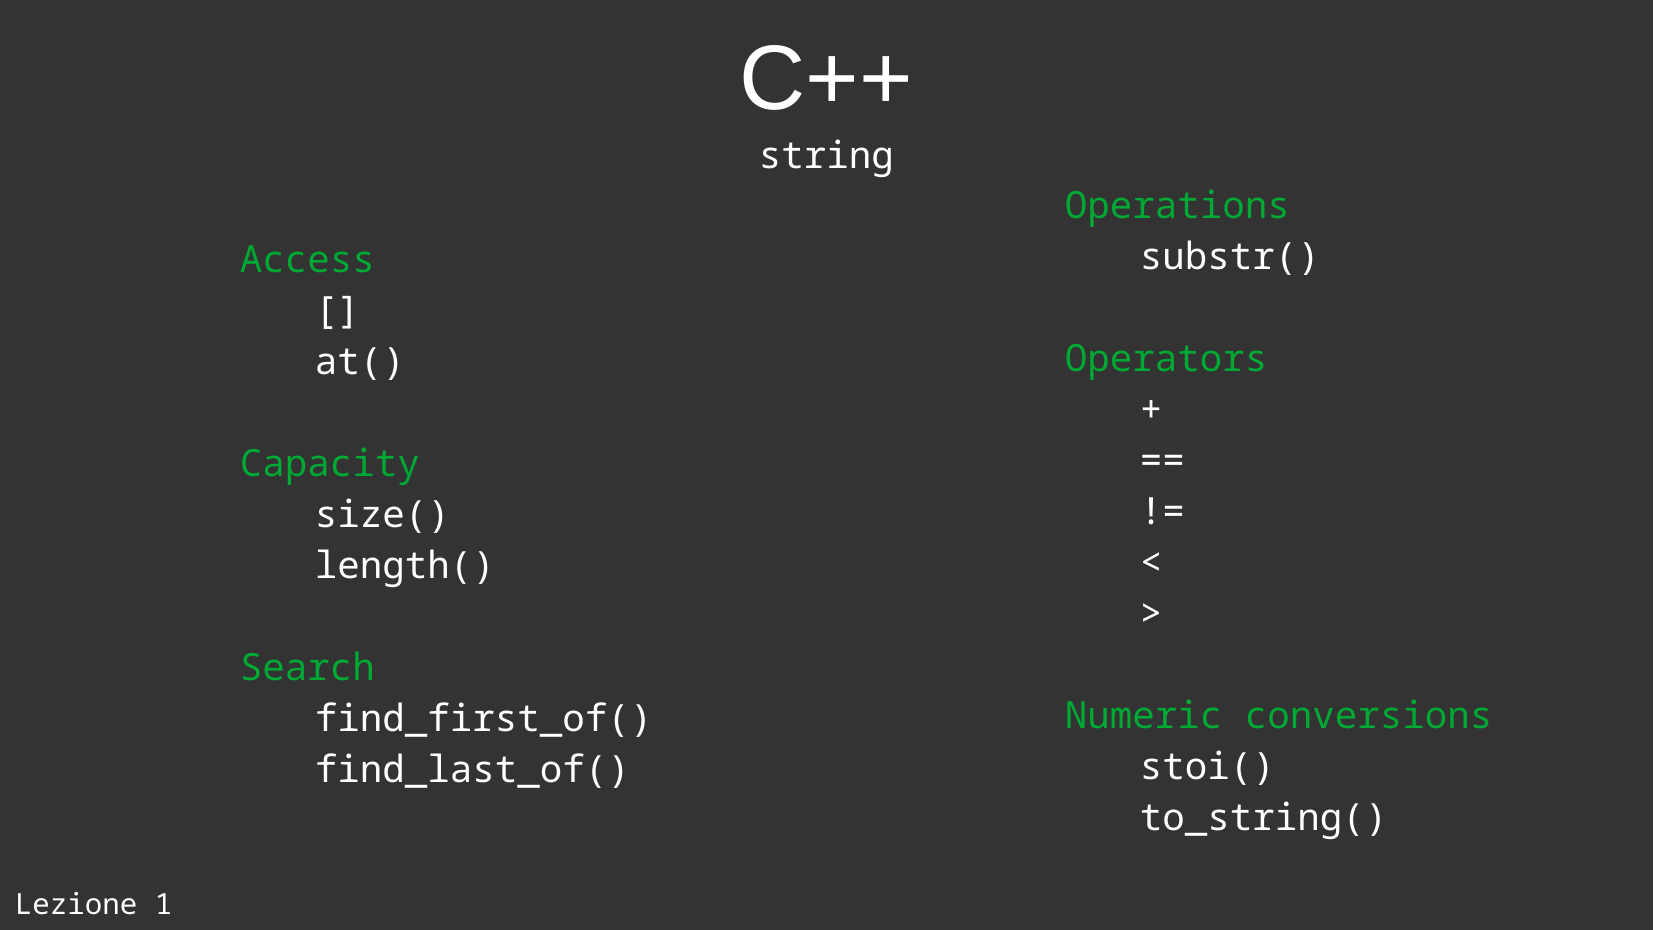

# C++
string
Operations
	substr()
Operators
	+
	==
	!=
	<
	>
Numeric conversions
	stoi()
	to_string()
Access
	[]
	at()
Capacity
	size()
	length()
Search
	find_first_of()
	find_last_of()
Lezione 1